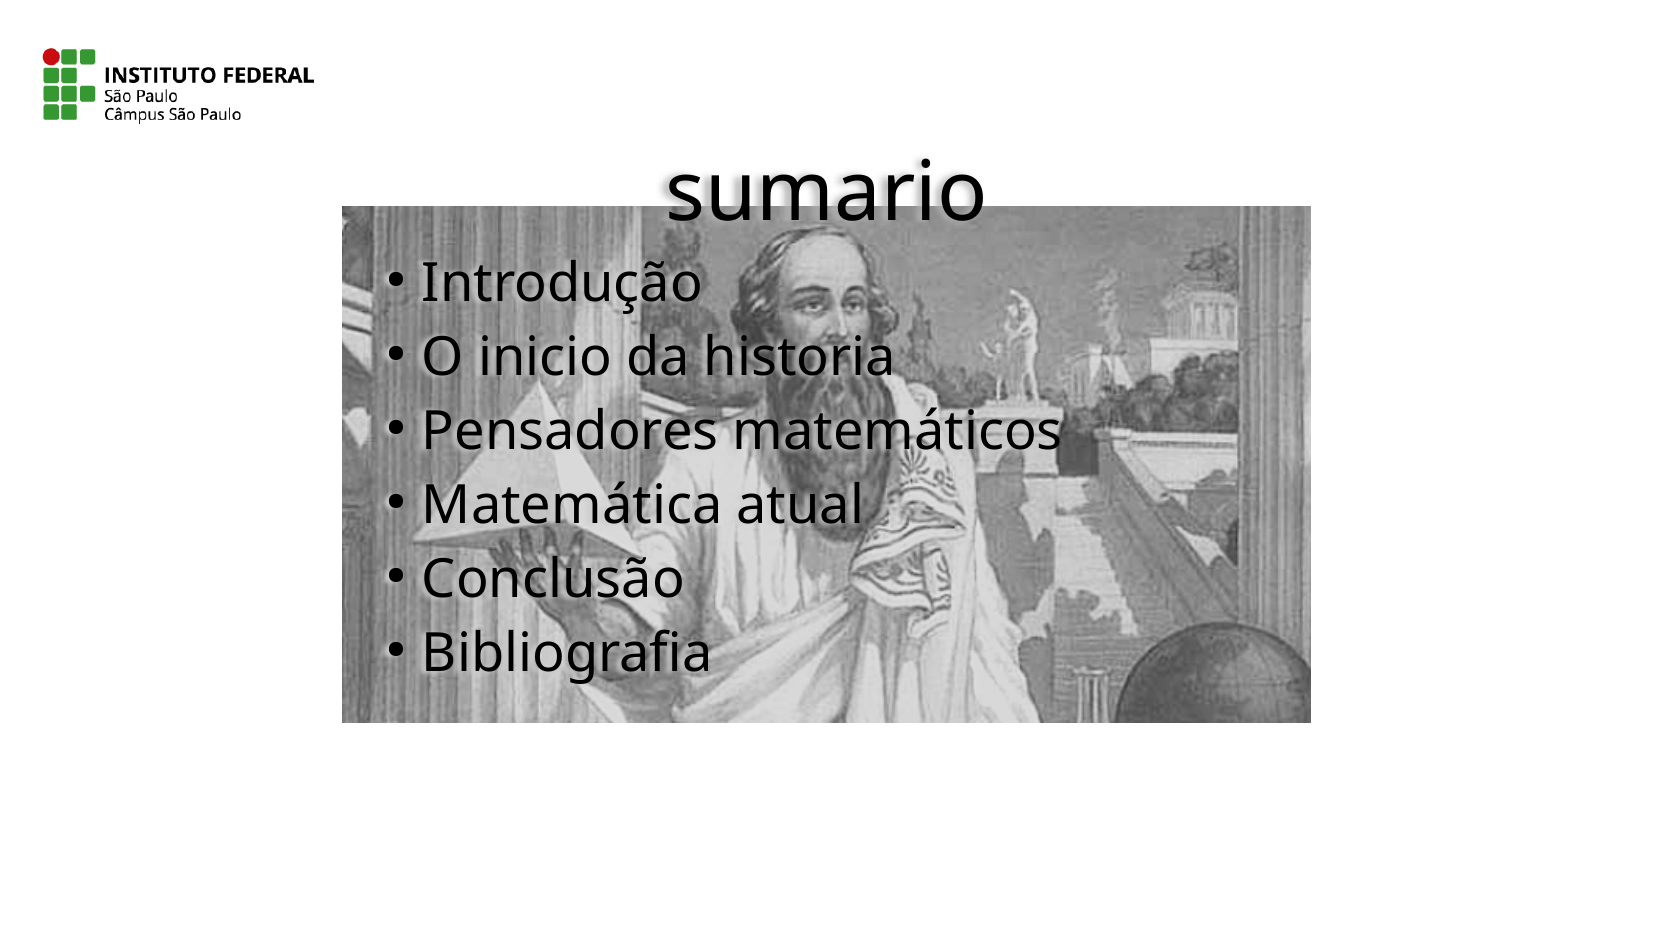

# sumario
Introdução
O inicio da historia
Pensadores matemáticos
Matemática atual
Conclusão
Bibliografia